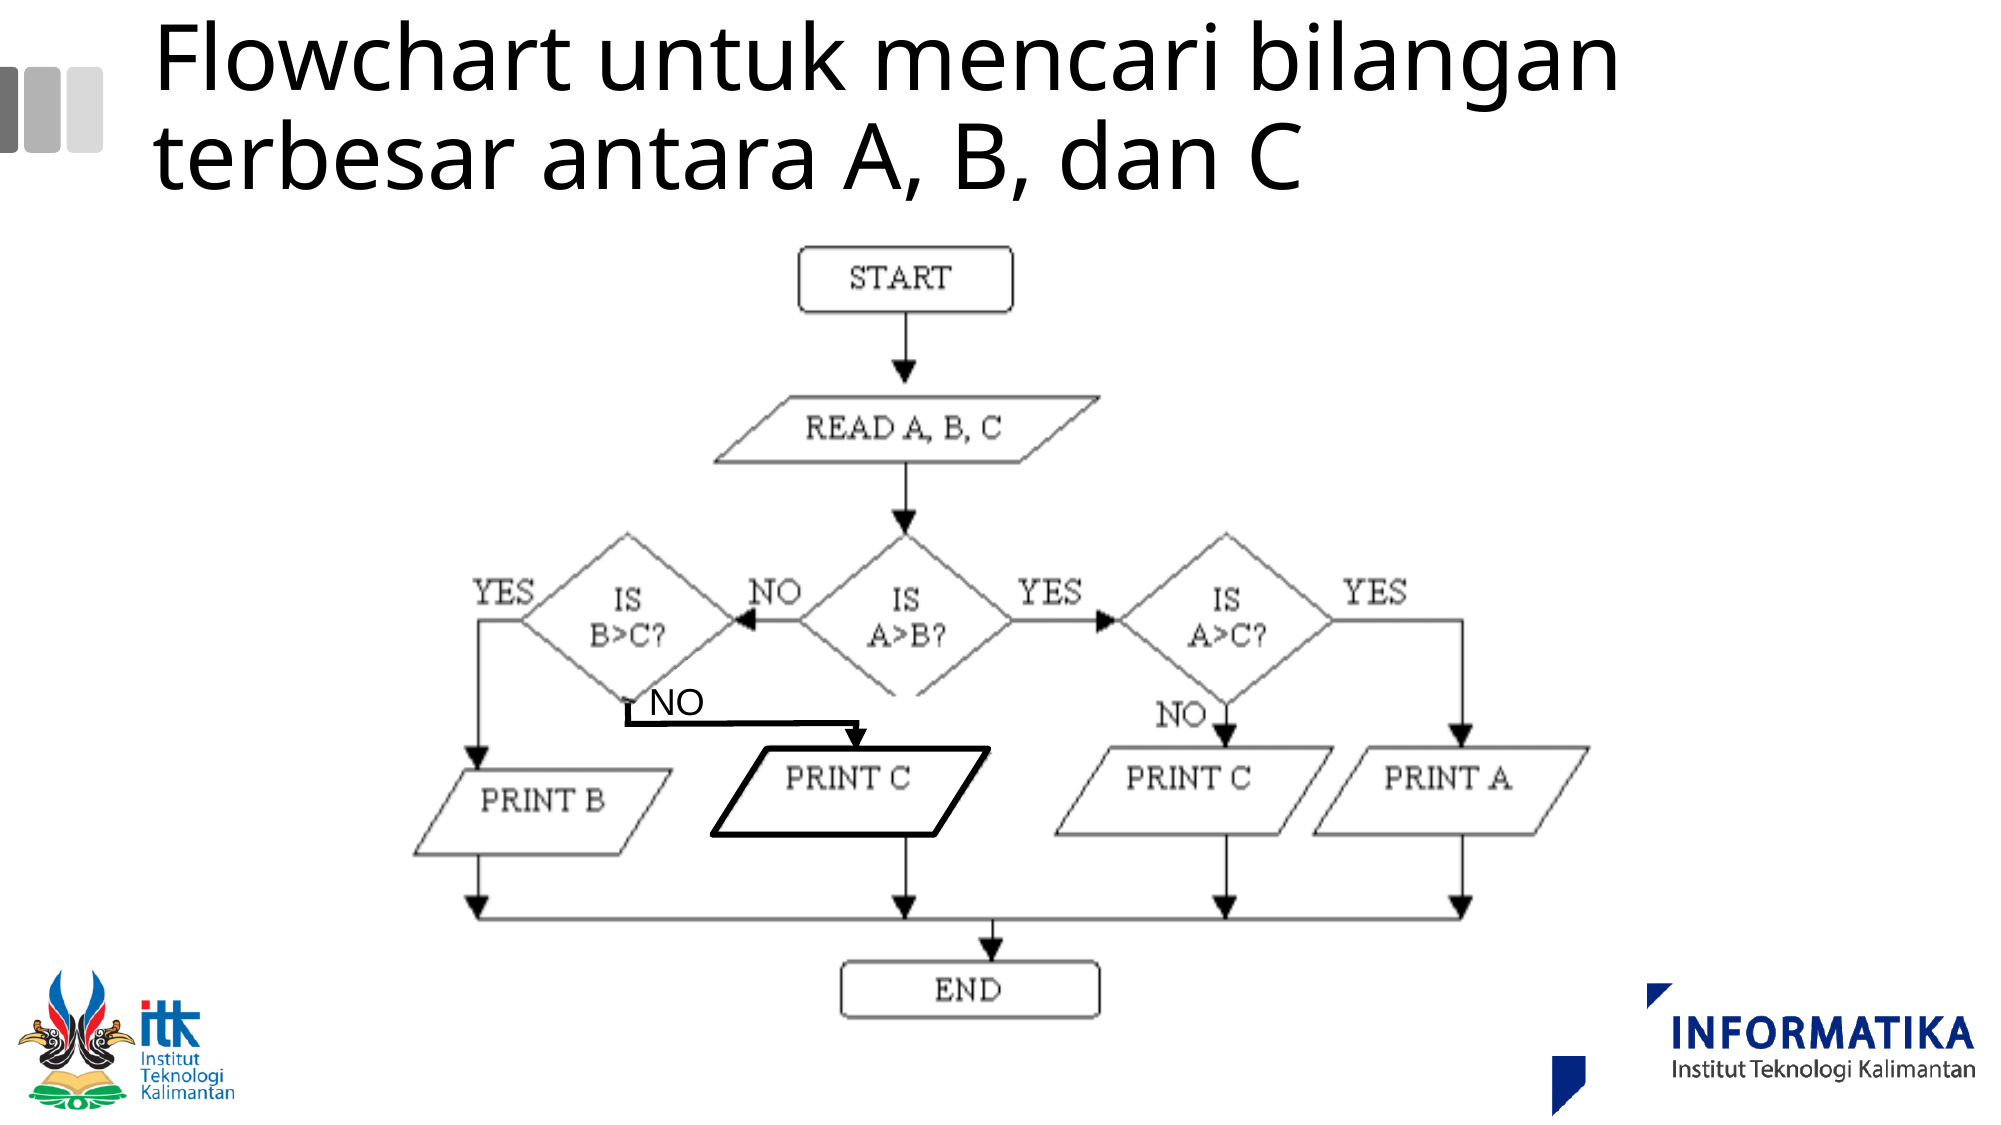

# Flowchart untuk mencari bilangan terbesar antara A, B, dan C
NO